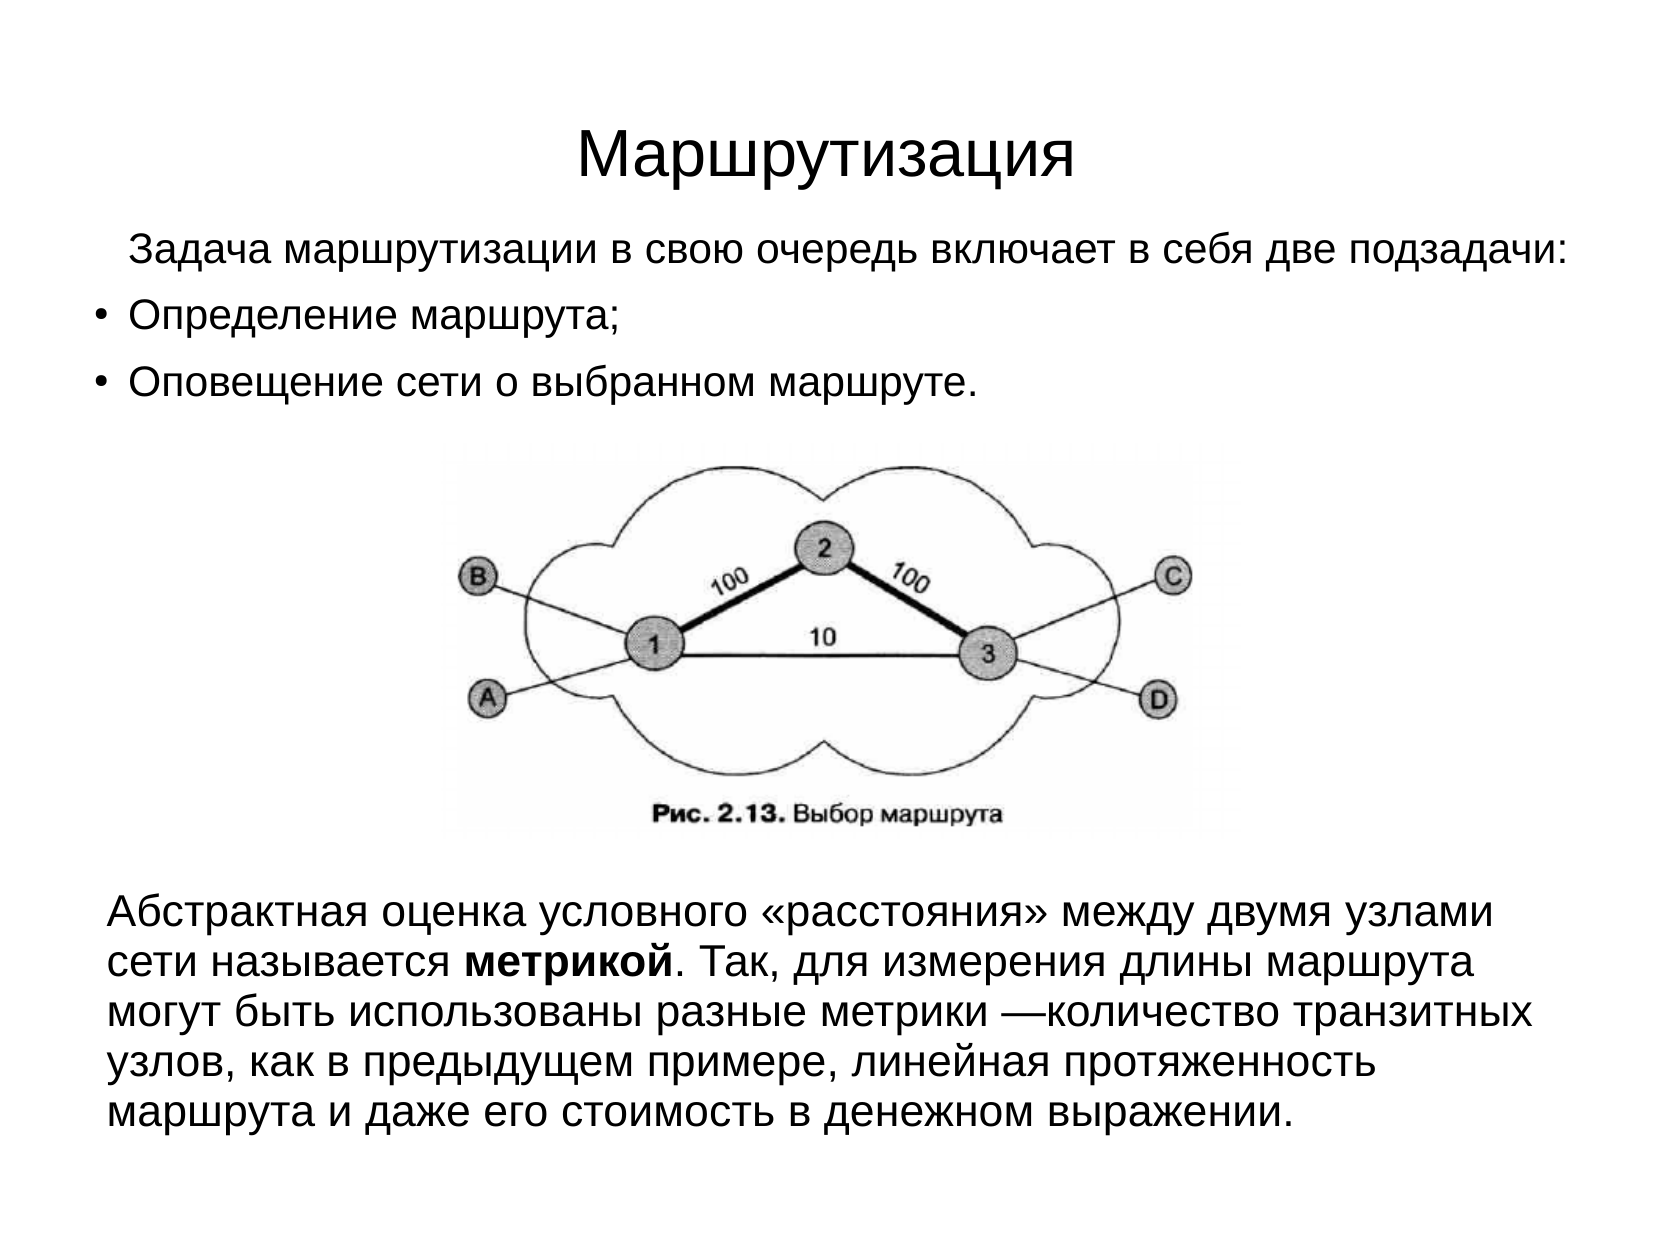

# Маршрутизация
Задача маршрутизации в свою очередь включает в себя две подзадачи:
Определение маршрута;
Оповещение сети о выбранном маршруте.
Абстрактная оценка условного «расстояния» между двумя узлами сети называется ме­трикой. Так, для измерения длины маршрута могут быть использованы разные метрики —количество транзитных узлов, как в предыдущем примере, линейная протяженность маршрута и даже его стоимость в денежном выражении.